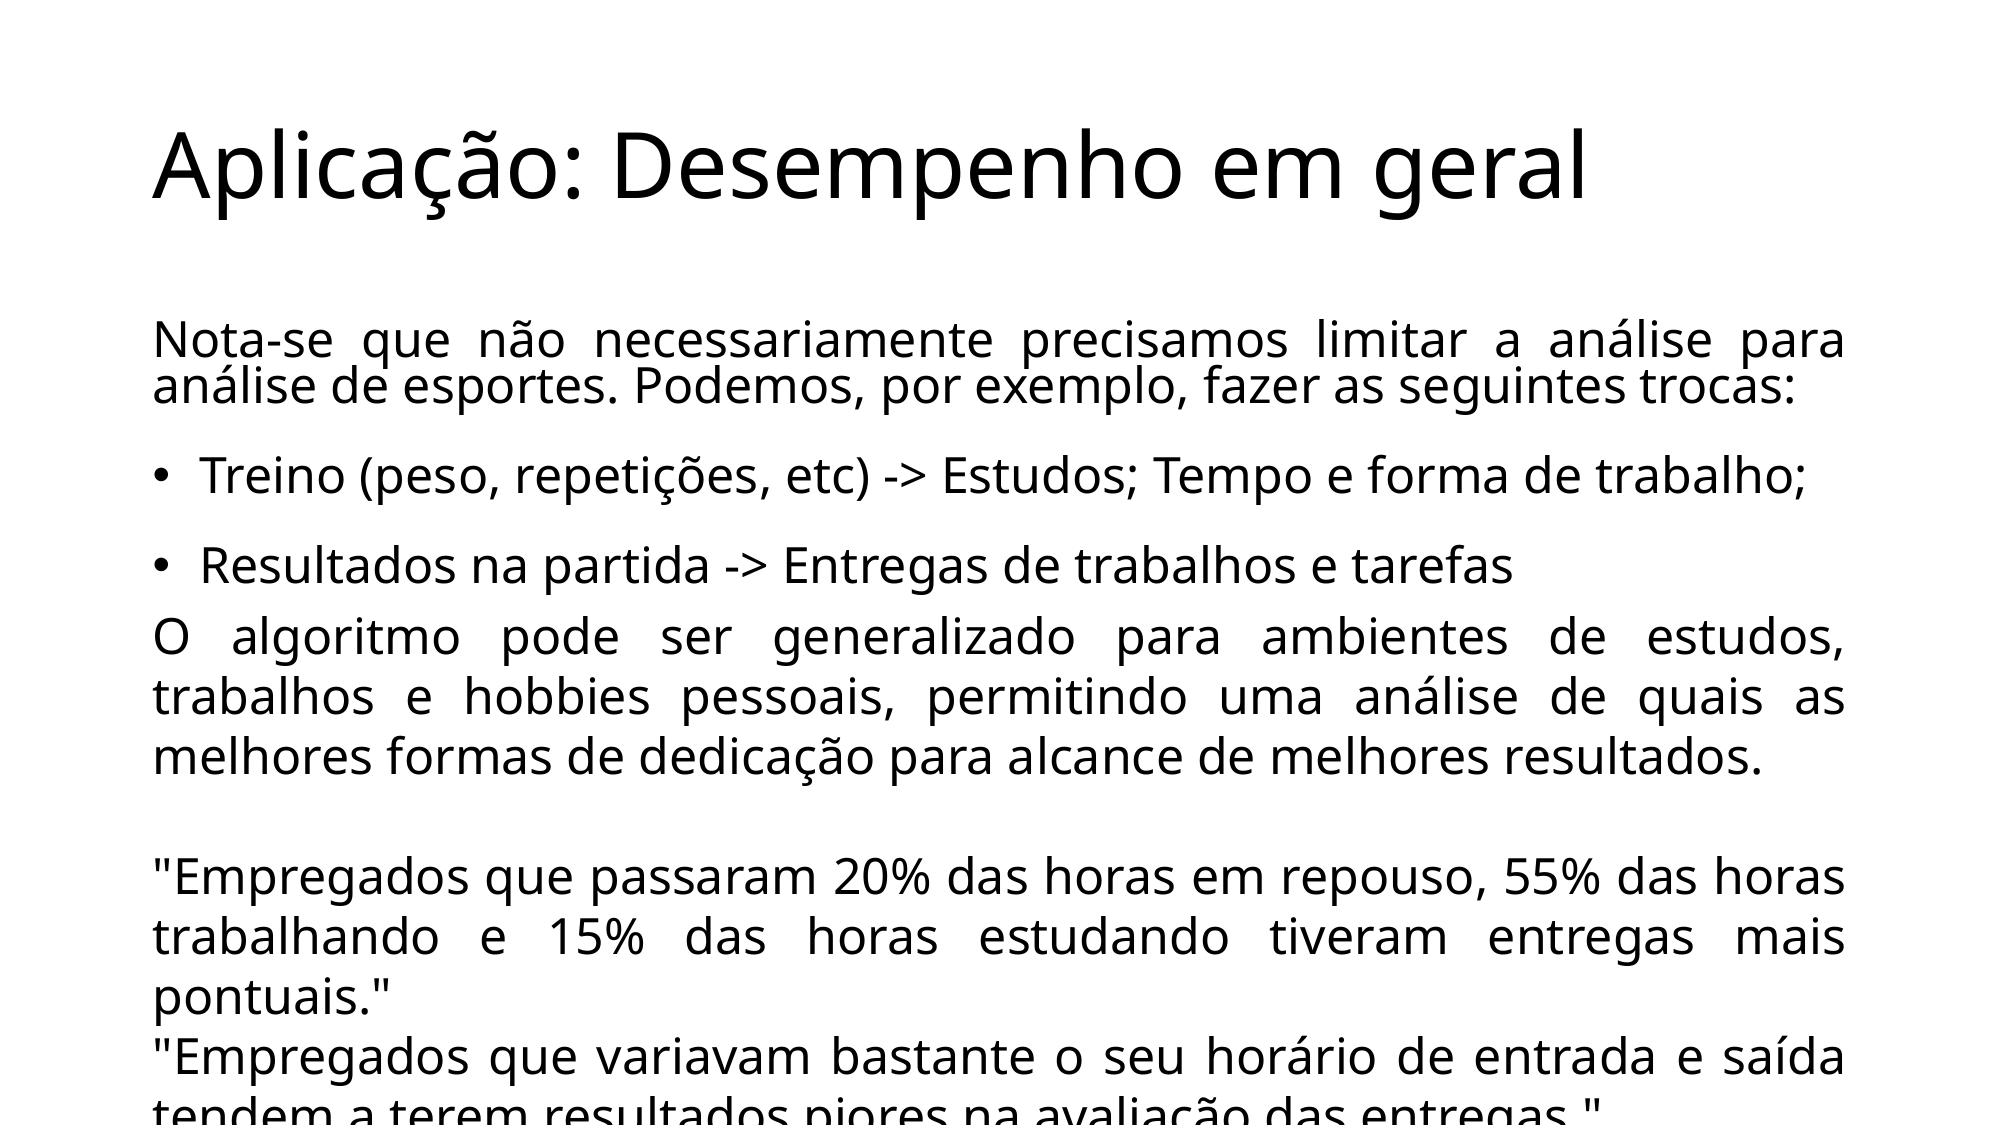

# Aplicação: Desempenho em geral
Nota-se que não necessariamente precisamos limitar a análise para análise de esportes. Podemos, por exemplo, fazer as seguintes trocas:
Treino (peso, repetições, etc) -> Estudos; Tempo e forma de trabalho;
Resultados na partida -> Entregas de trabalhos e tarefas
O algoritmo pode ser generalizado para ambientes de estudos, trabalhos e hobbies pessoais, permitindo uma análise de quais as melhores formas de dedicação para alcance de melhores resultados.
"Empregados que passaram 20% das horas em repouso, 55% das horas trabalhando e 15% das horas estudando tiveram entregas mais pontuais."
"Empregados que variavam bastante o seu horário de entrada e saída tendem a terem resultados piores na avaliação das entregas."